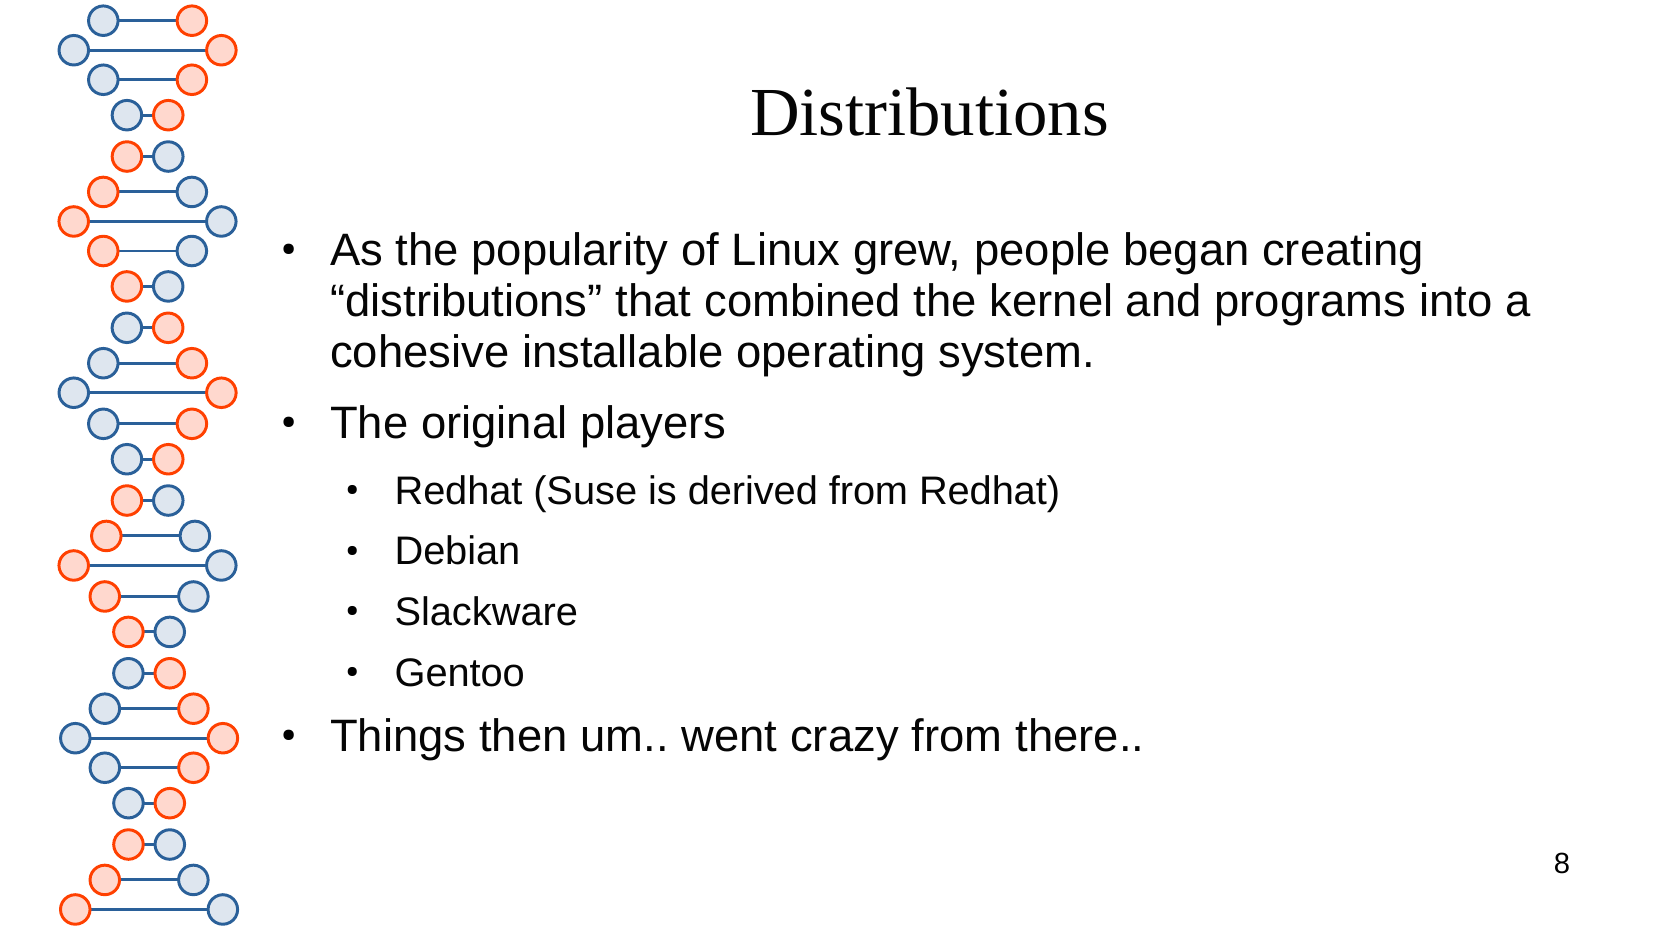

# Distributions
As the popularity of Linux grew, people began creating “distributions” that combined the kernel and programs into a cohesive installable operating system.
The original players
Redhat (Suse is derived from Redhat)
Debian
Slackware
Gentoo
Things then um.. went crazy from there..
8